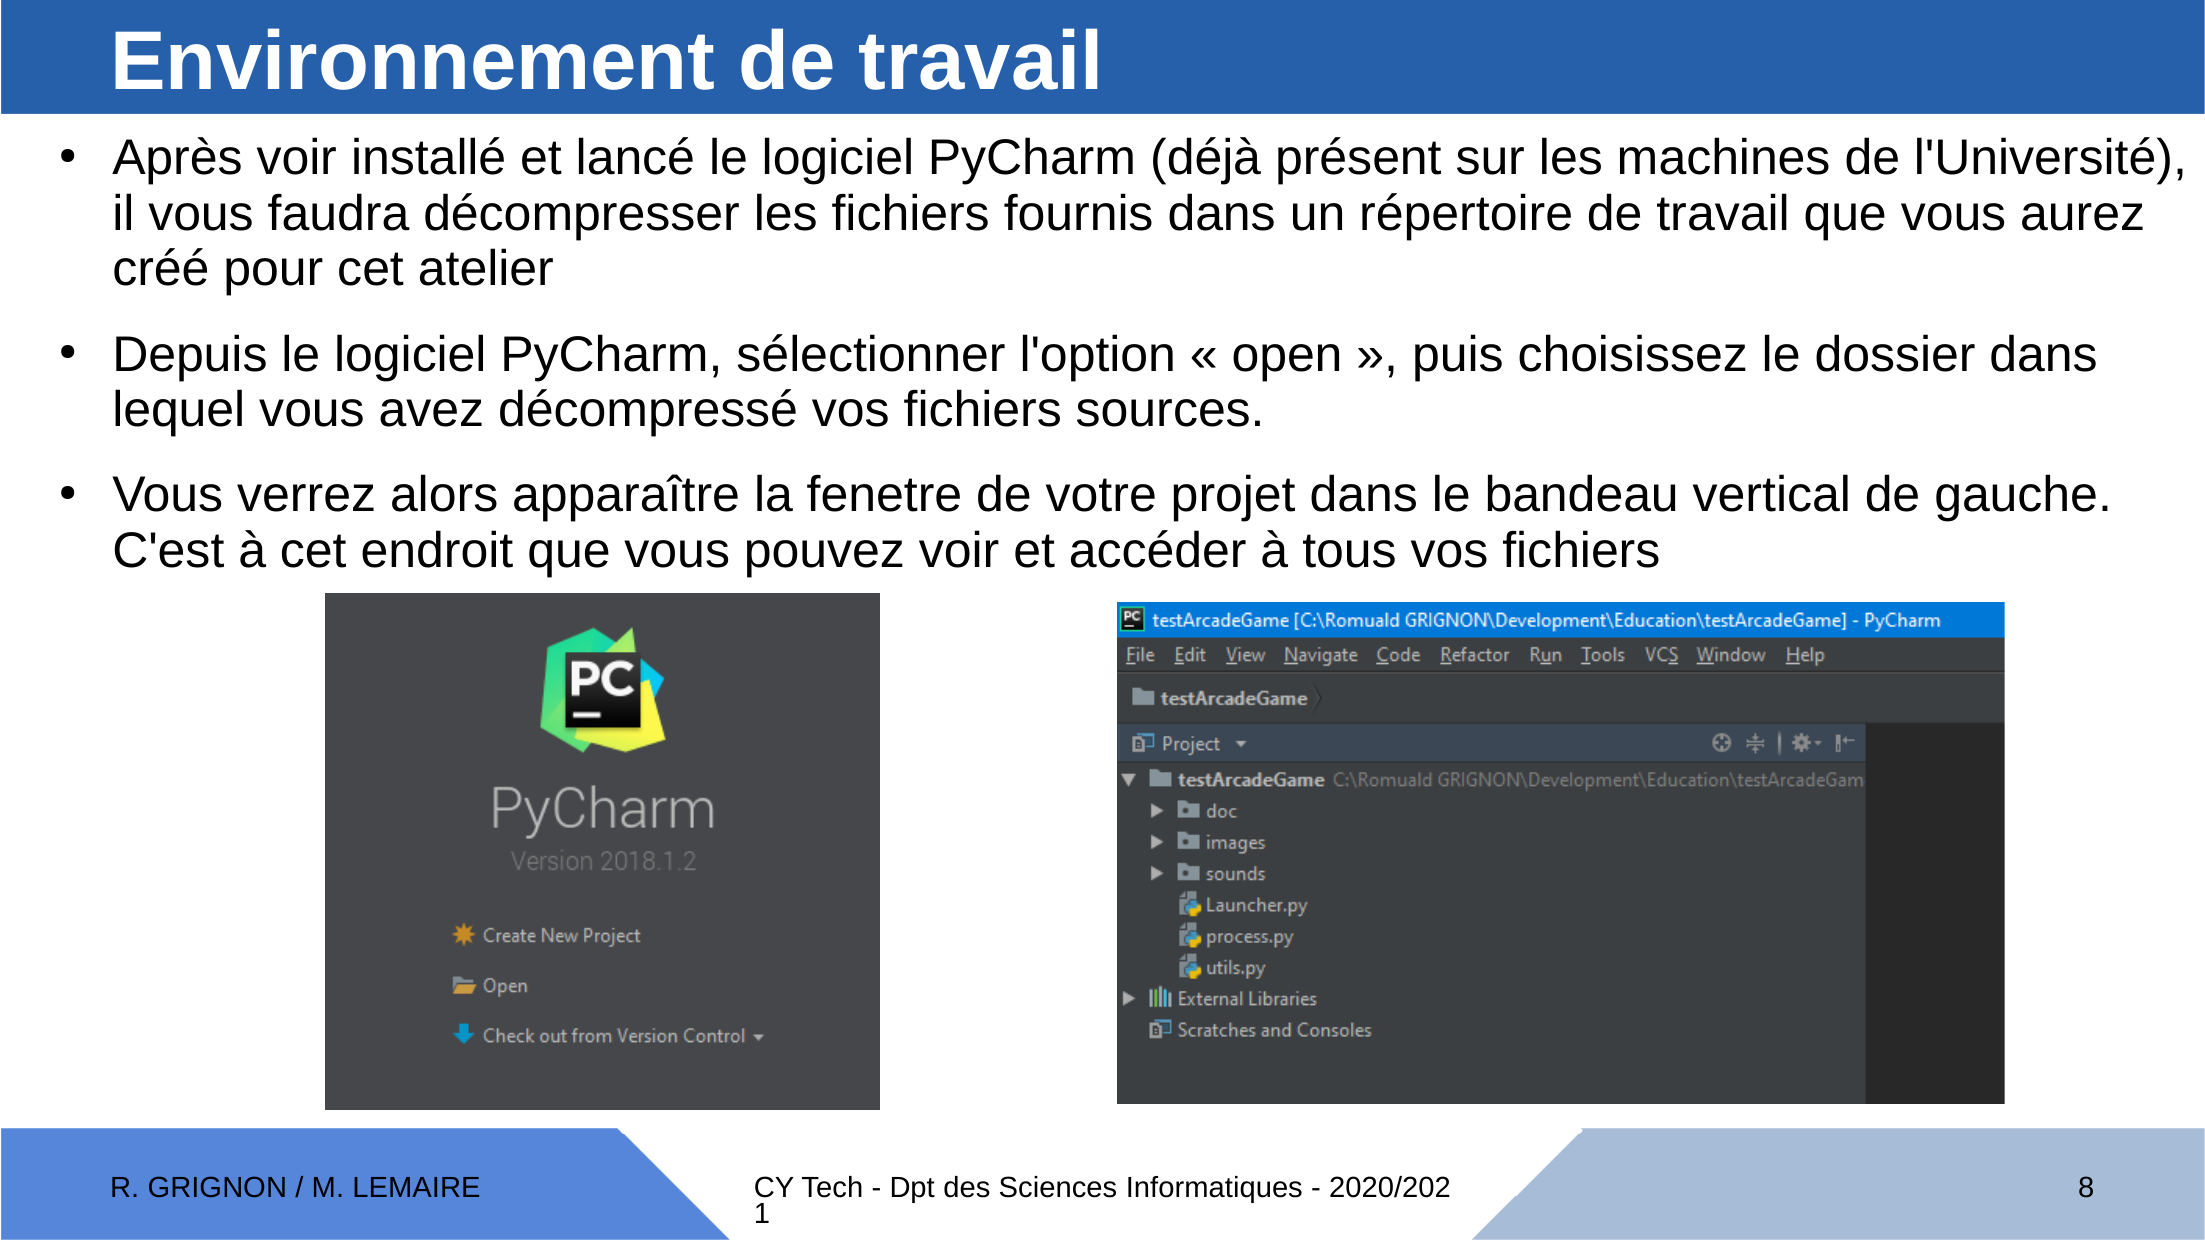

# Environnement de travail
Après voir installé et lancé le logiciel PyCharm (déjà présent sur les machines de l'Université), il vous faudra décompresser les fichiers fournis dans un répertoire de travail que vous aurez créé pour cet atelier
Depuis le logiciel PyCharm, sélectionner l'option « open », puis choisissez le dossier dans lequel vous avez décompressé vos fichiers sources.
Vous verrez alors apparaître la fenetre de votre projet dans le bandeau vertical de gauche. C'est à cet endroit que vous pouvez voir et accéder à tous vos fichiers
R. GRIGNON / M. LEMAIRE
CY Tech - Dpt des Sciences Informatiques - 2020/2021
8